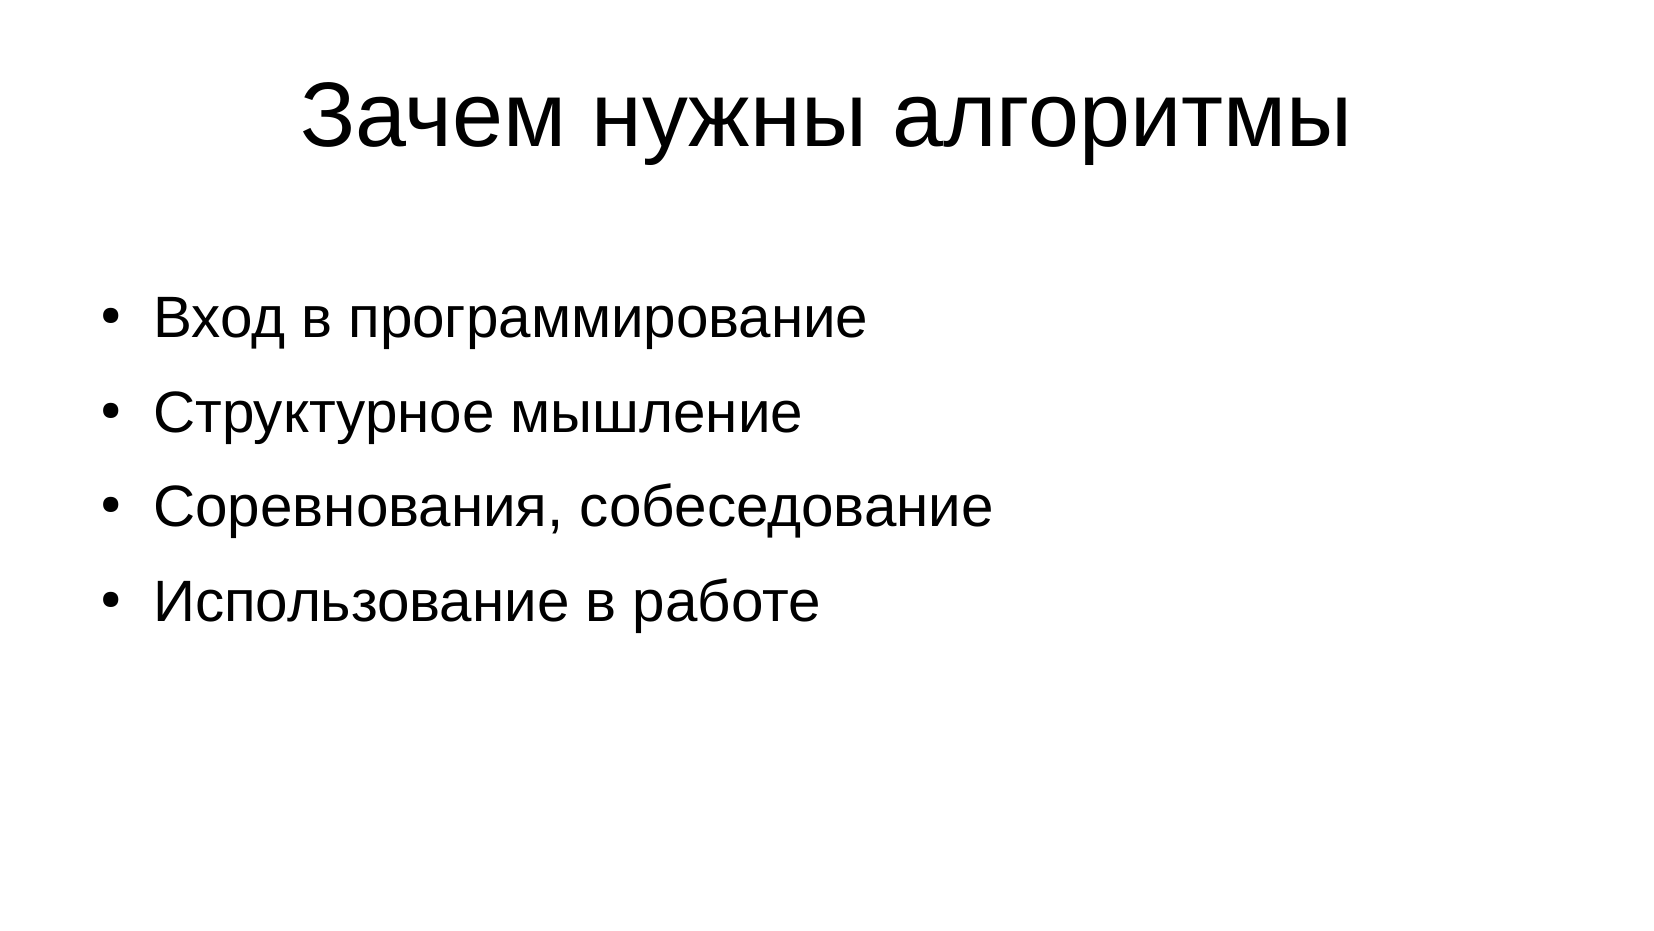

# Зачем нужны алгоритмы
Вход в программирование
Структурное мышление
Соревнования, собеседование
Использование в работе